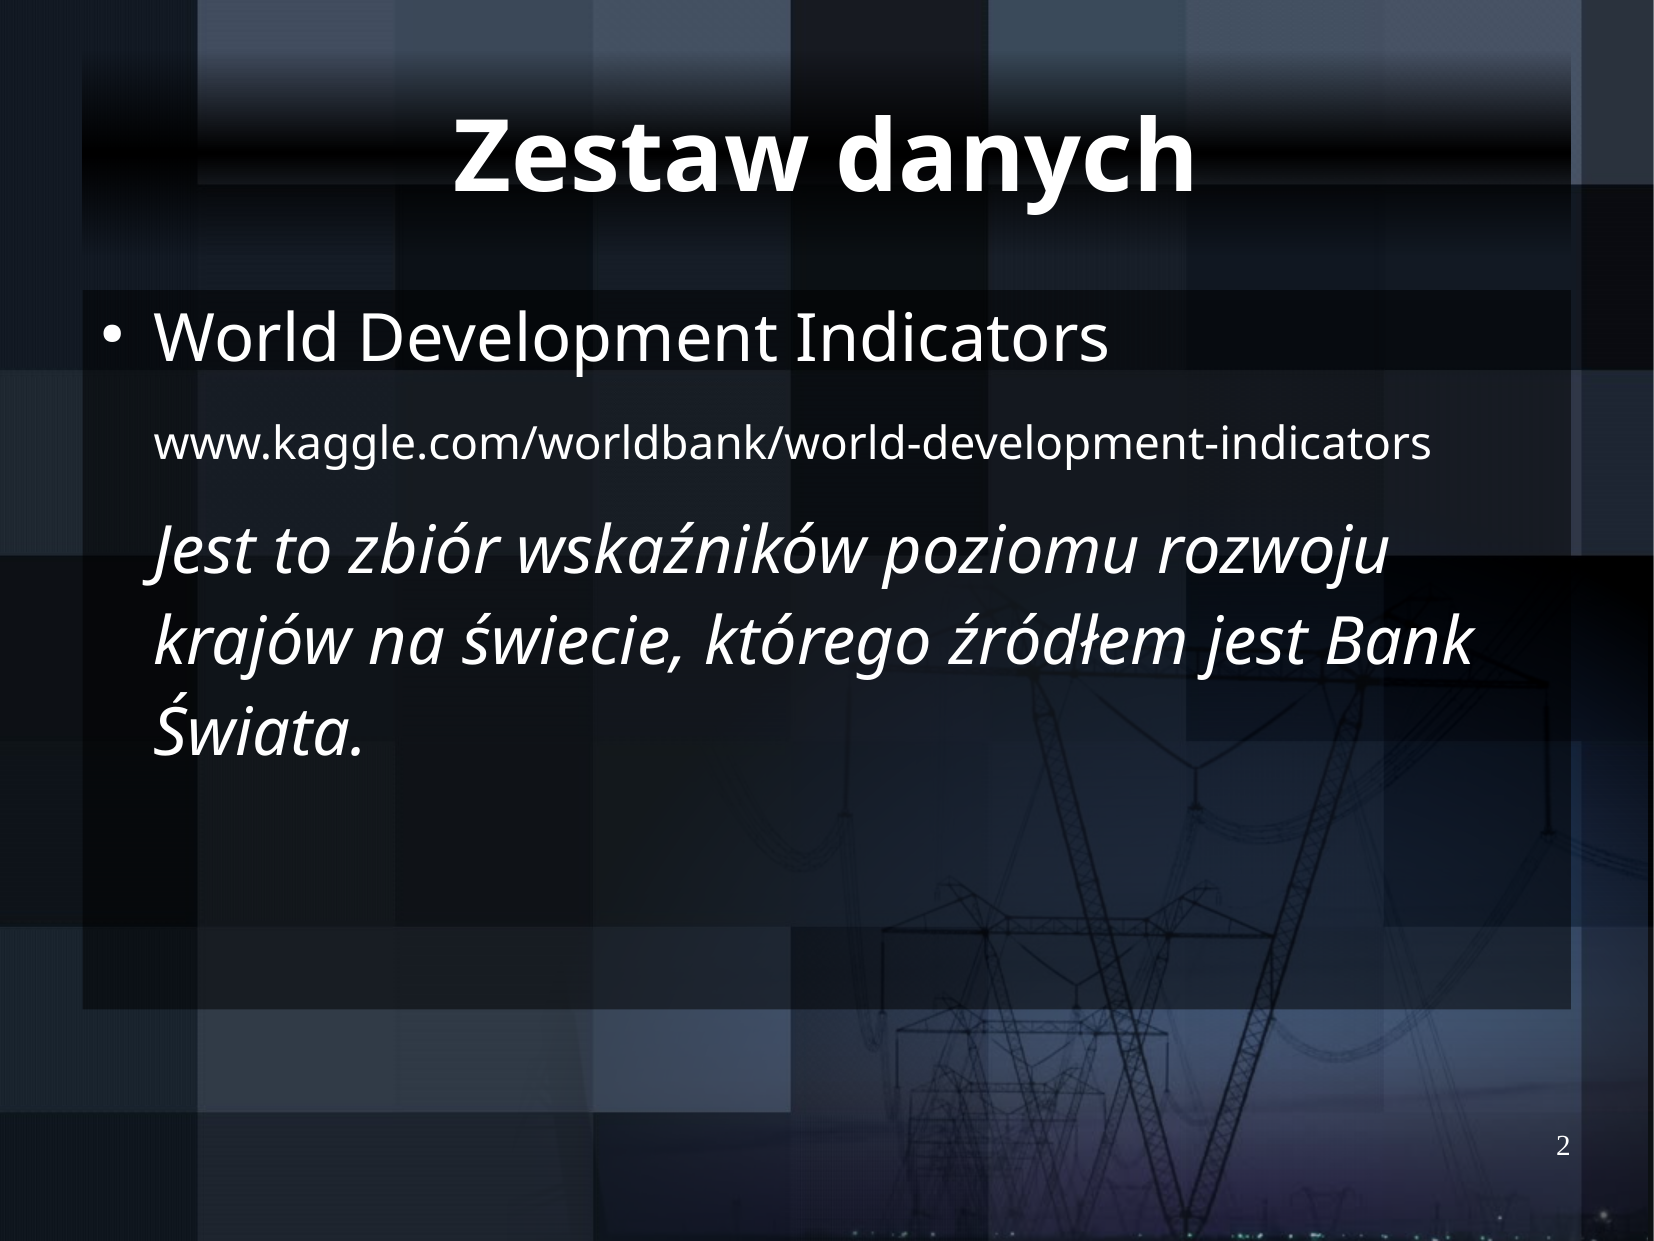

# Zestaw danych
World Development Indicators
www.kaggle.com/worldbank/world-development-indicators
Jest to zbiór wskaźników poziomu rozwoju krajów na świecie, którego źródłem jest Bank Świata.
2